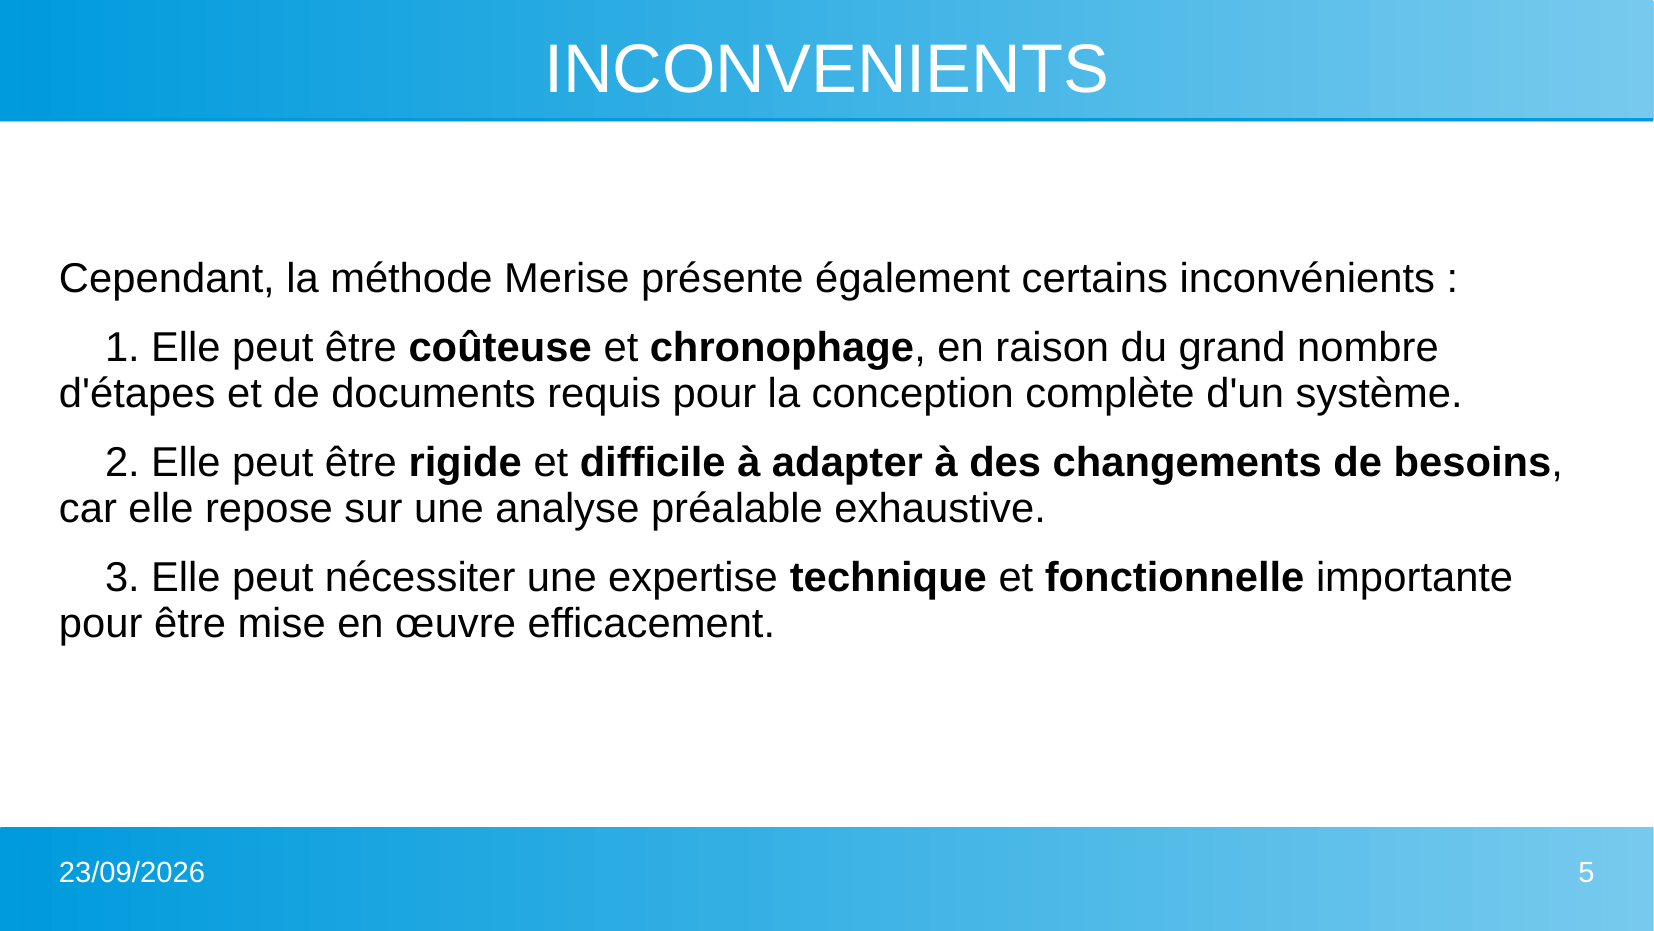

# INCONVENIENTS
Cependant, la méthode Merise présente également certains inconvénients :
 1. Elle peut être coûteuse et chronophage, en raison du grand nombre d'étapes et de documents requis pour la conception complète d'un système.
 2. Elle peut être rigide et difficile à adapter à des changements de besoins, car elle repose sur une analyse préalable exhaustive.
 3. Elle peut nécessiter une expertise technique et fonctionnelle importante pour être mise en œuvre efficacement.
5